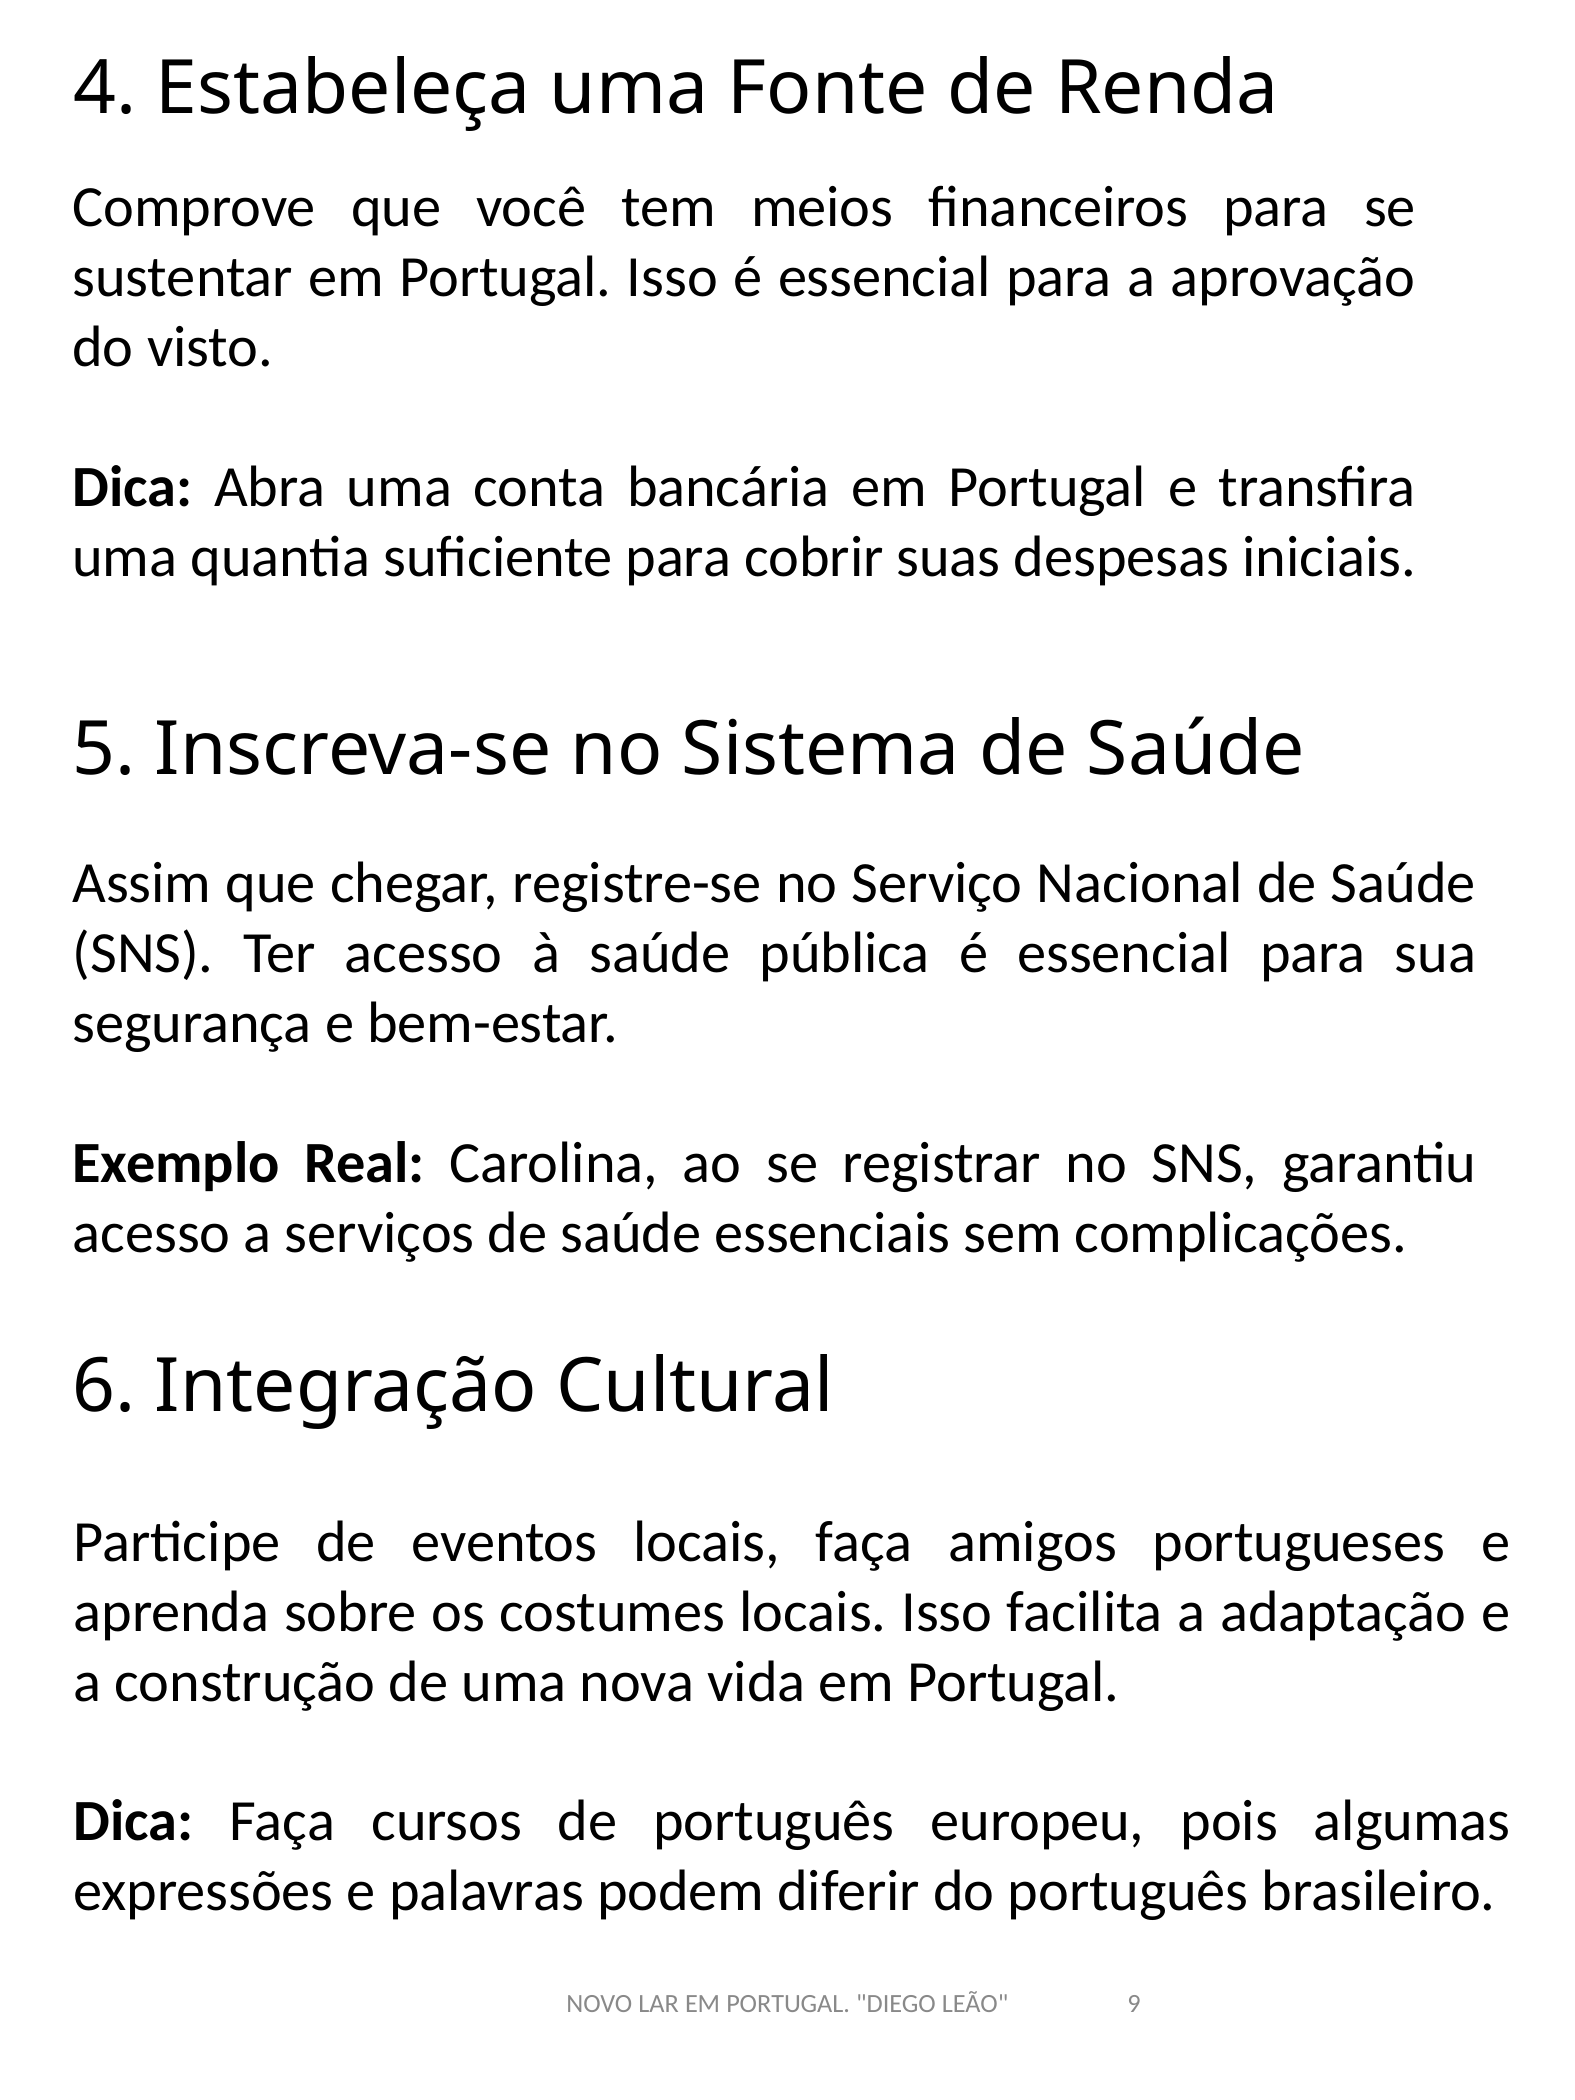

4. Estabeleça uma Fonte de Renda
Comprove que você tem meios financeiros para se sustentar em Portugal. Isso é essencial para a aprovação do visto.
Dica: Abra uma conta bancária em Portugal e transfira uma quantia suficiente para cobrir suas despesas iniciais.
5. Inscreva-se no Sistema de Saúde
Assim que chegar, registre-se no Serviço Nacional de Saúde (SNS). Ter acesso à saúde pública é essencial para sua segurança e bem-estar.
Exemplo Real: Carolina, ao se registrar no SNS, garantiu acesso a serviços de saúde essenciais sem complicações.
6. Integração Cultural
Participe de eventos locais, faça amigos portugueses e aprenda sobre os costumes locais. Isso facilita a adaptação e a construção de uma nova vida em Portugal.
Dica: Faça cursos de português europeu, pois algumas expressões e palavras podem diferir do português brasileiro.
NOVO LAR EM PORTUGAL. "DIEGO LEÃO"